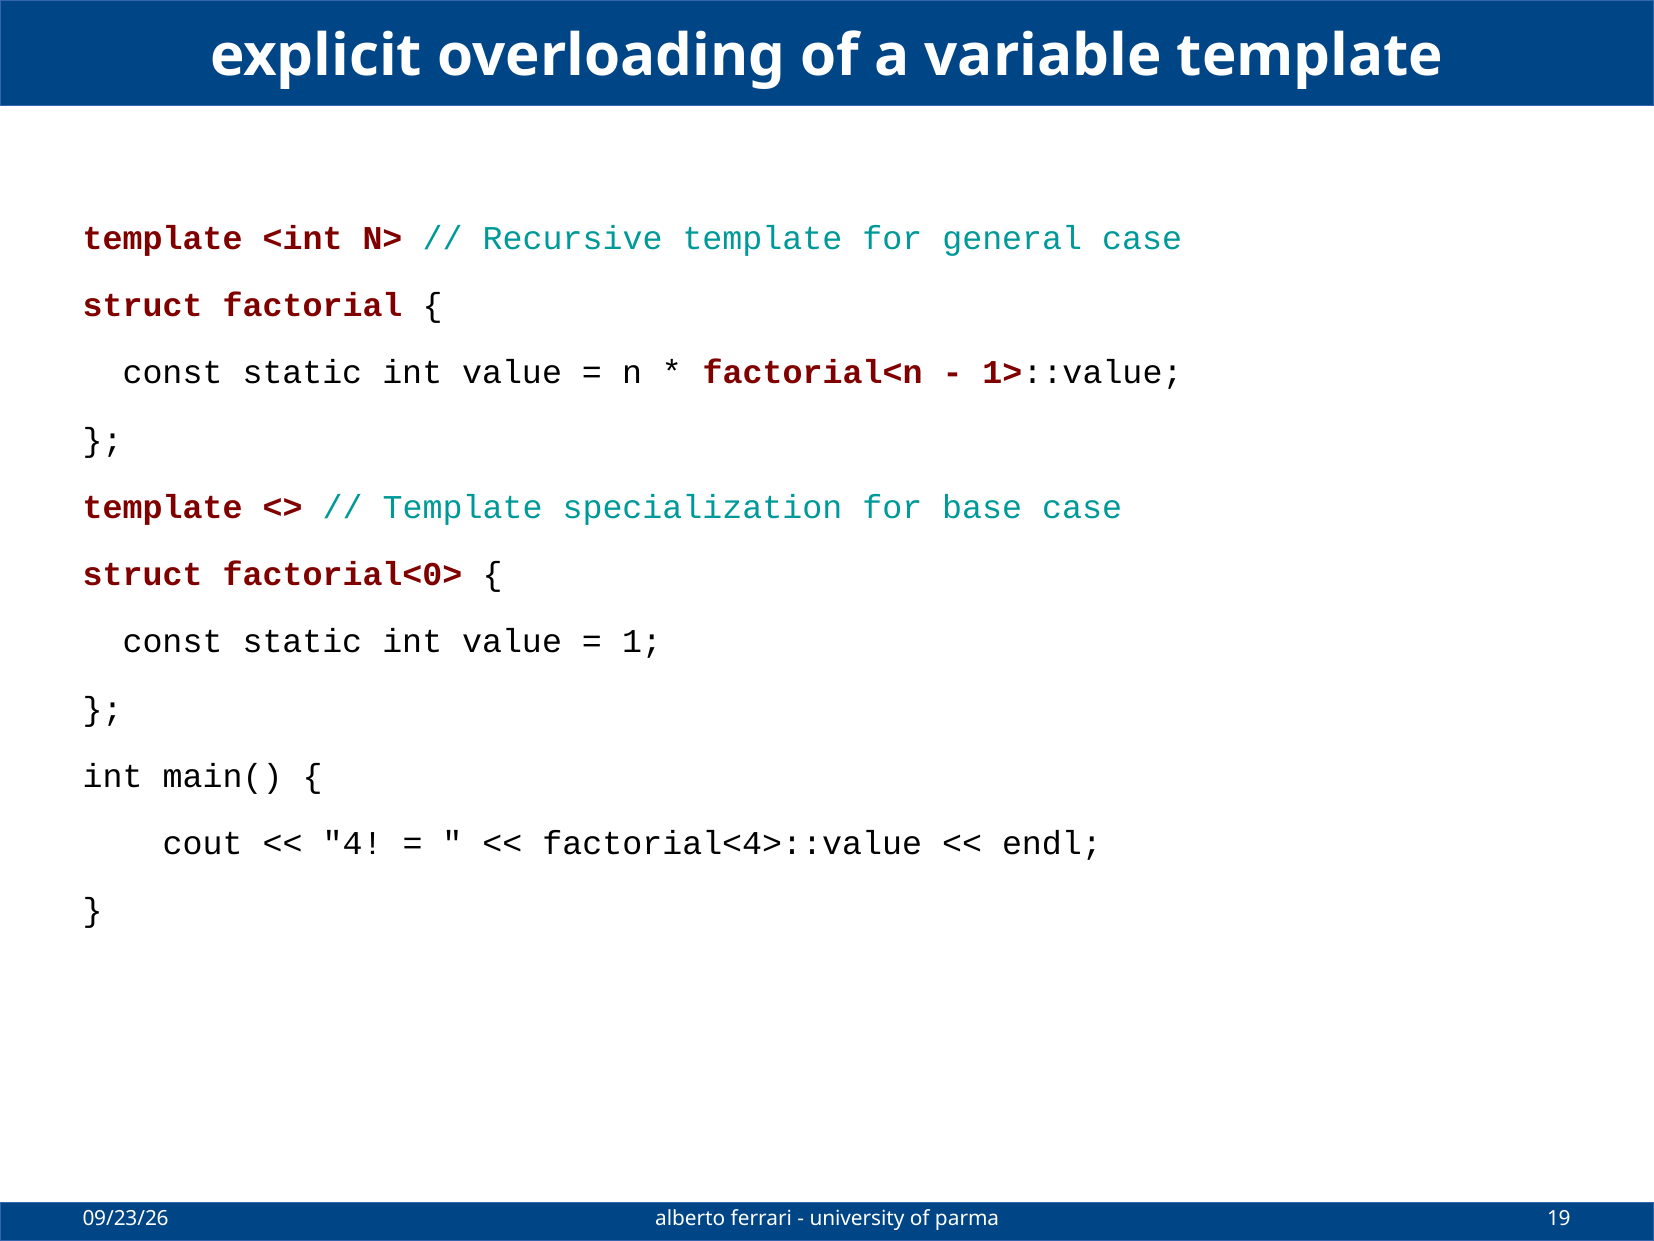

# explicit overloading of a variable template
template <int N> // Recursive template for general case
struct factorial {
 const static int value = n * factorial<n - 1>::value;
};
template <> // Template specialization for base case
struct factorial<0> {
 const static int value = 1;
};
int main() {
 cout << "4! = " << factorial<4>::value << endl;
}
alberto ferrari - university of parma
19